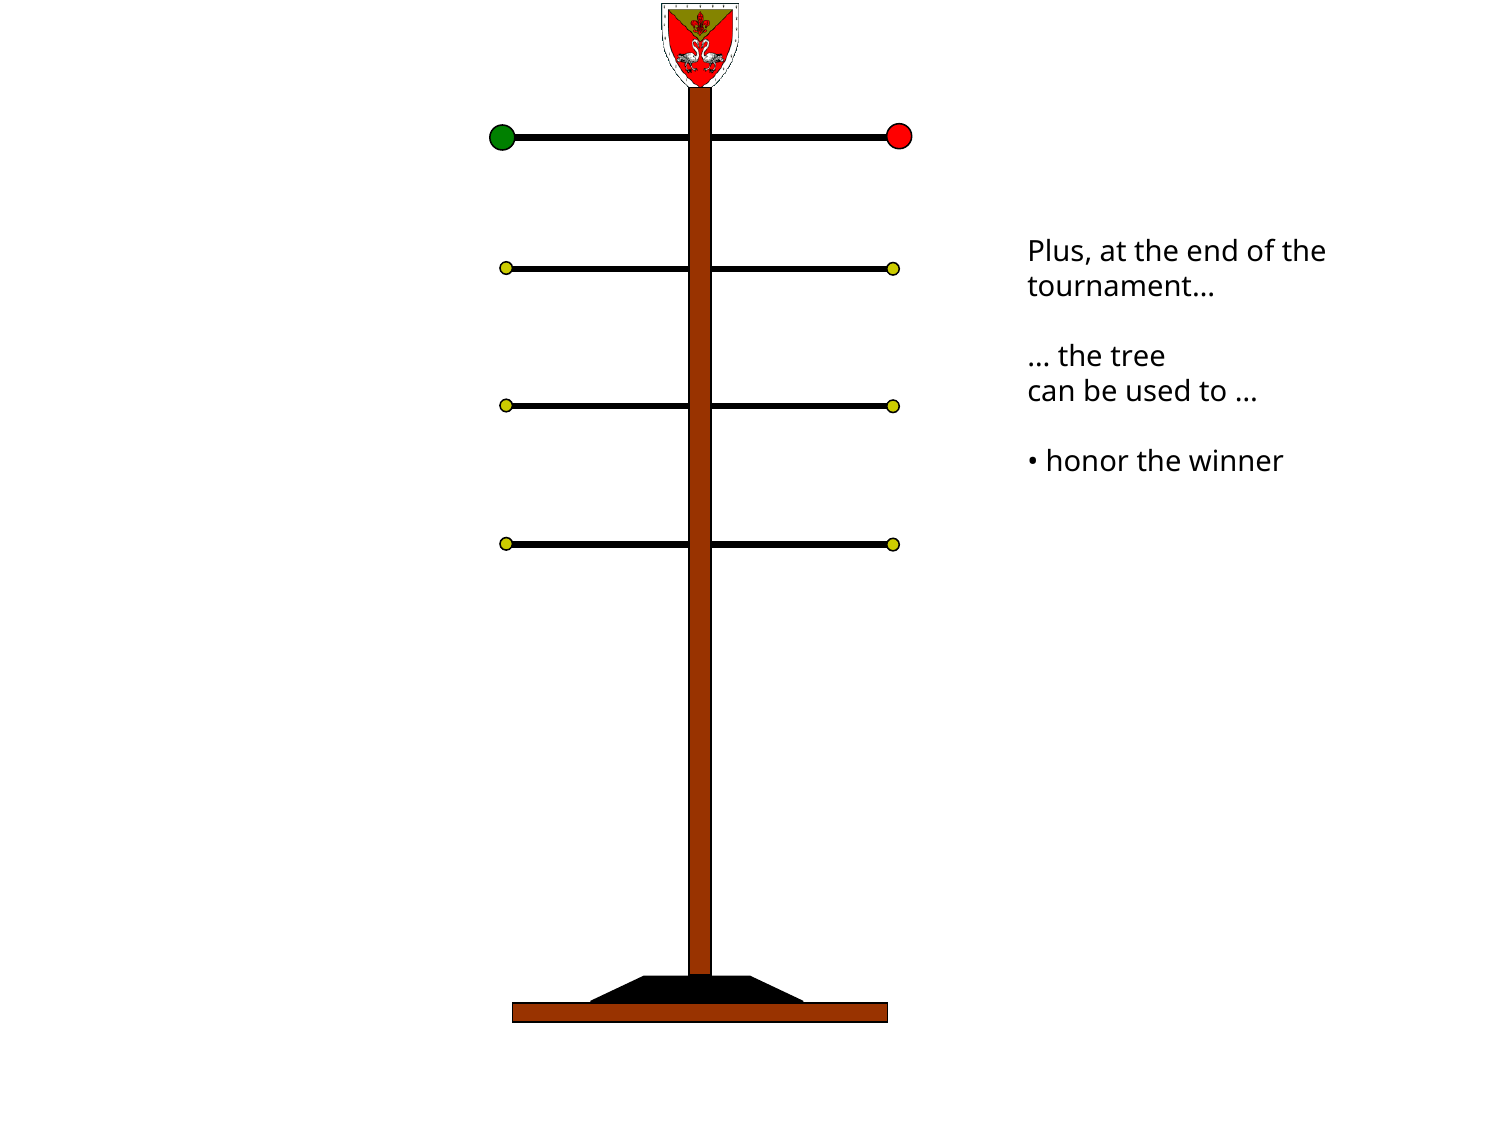

Plus, at the end of the
tournament…
… the tree
can be used to …
 honor the winner